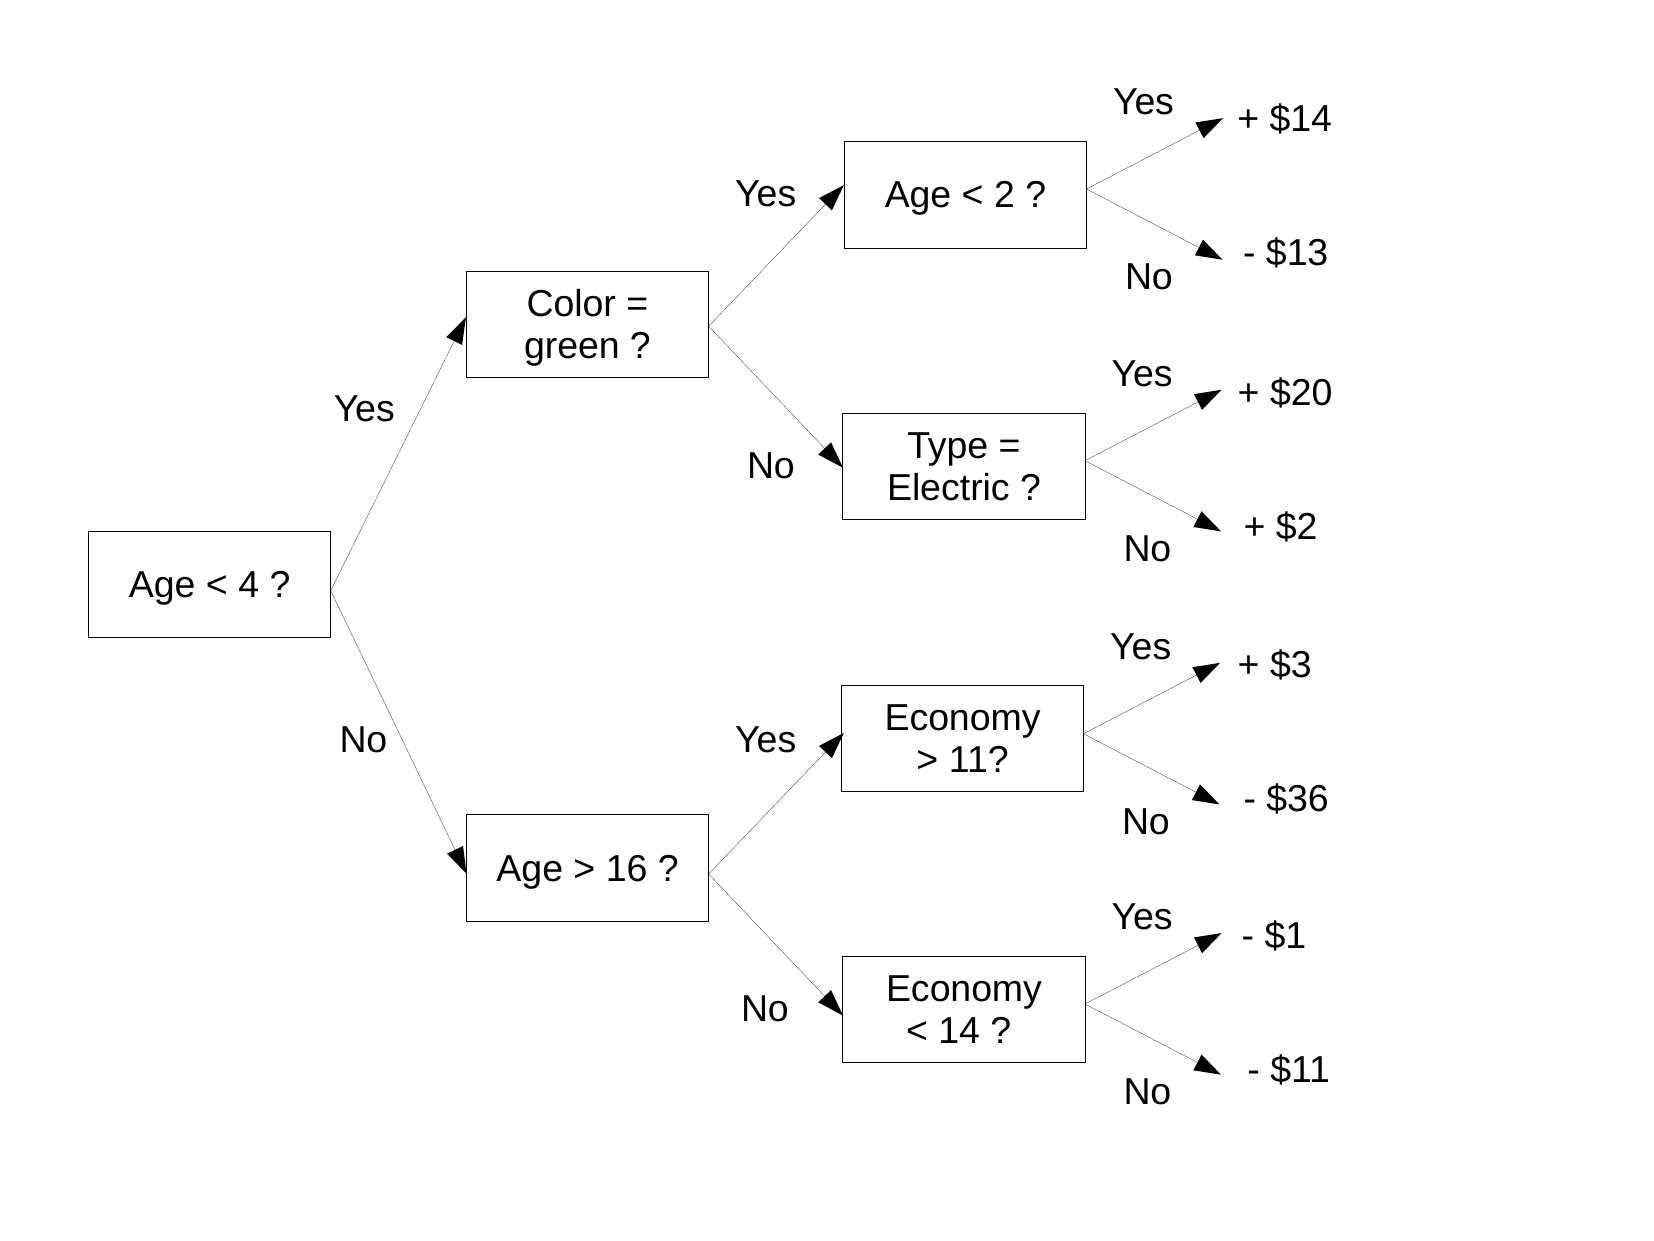

Yes
+ $14
Age < 2 ?
Yes
- $13
No
Color =
green ?
Yes
+ $20
Yes
Type =
Electric ?
No
+ $2
No
Age < 4 ?
Yes
+ $3
Economy
> 11?
No
Yes
- $36
No
Age > 16 ?
Yes
- $1
Economy
< 14 ?
No
- $11
No